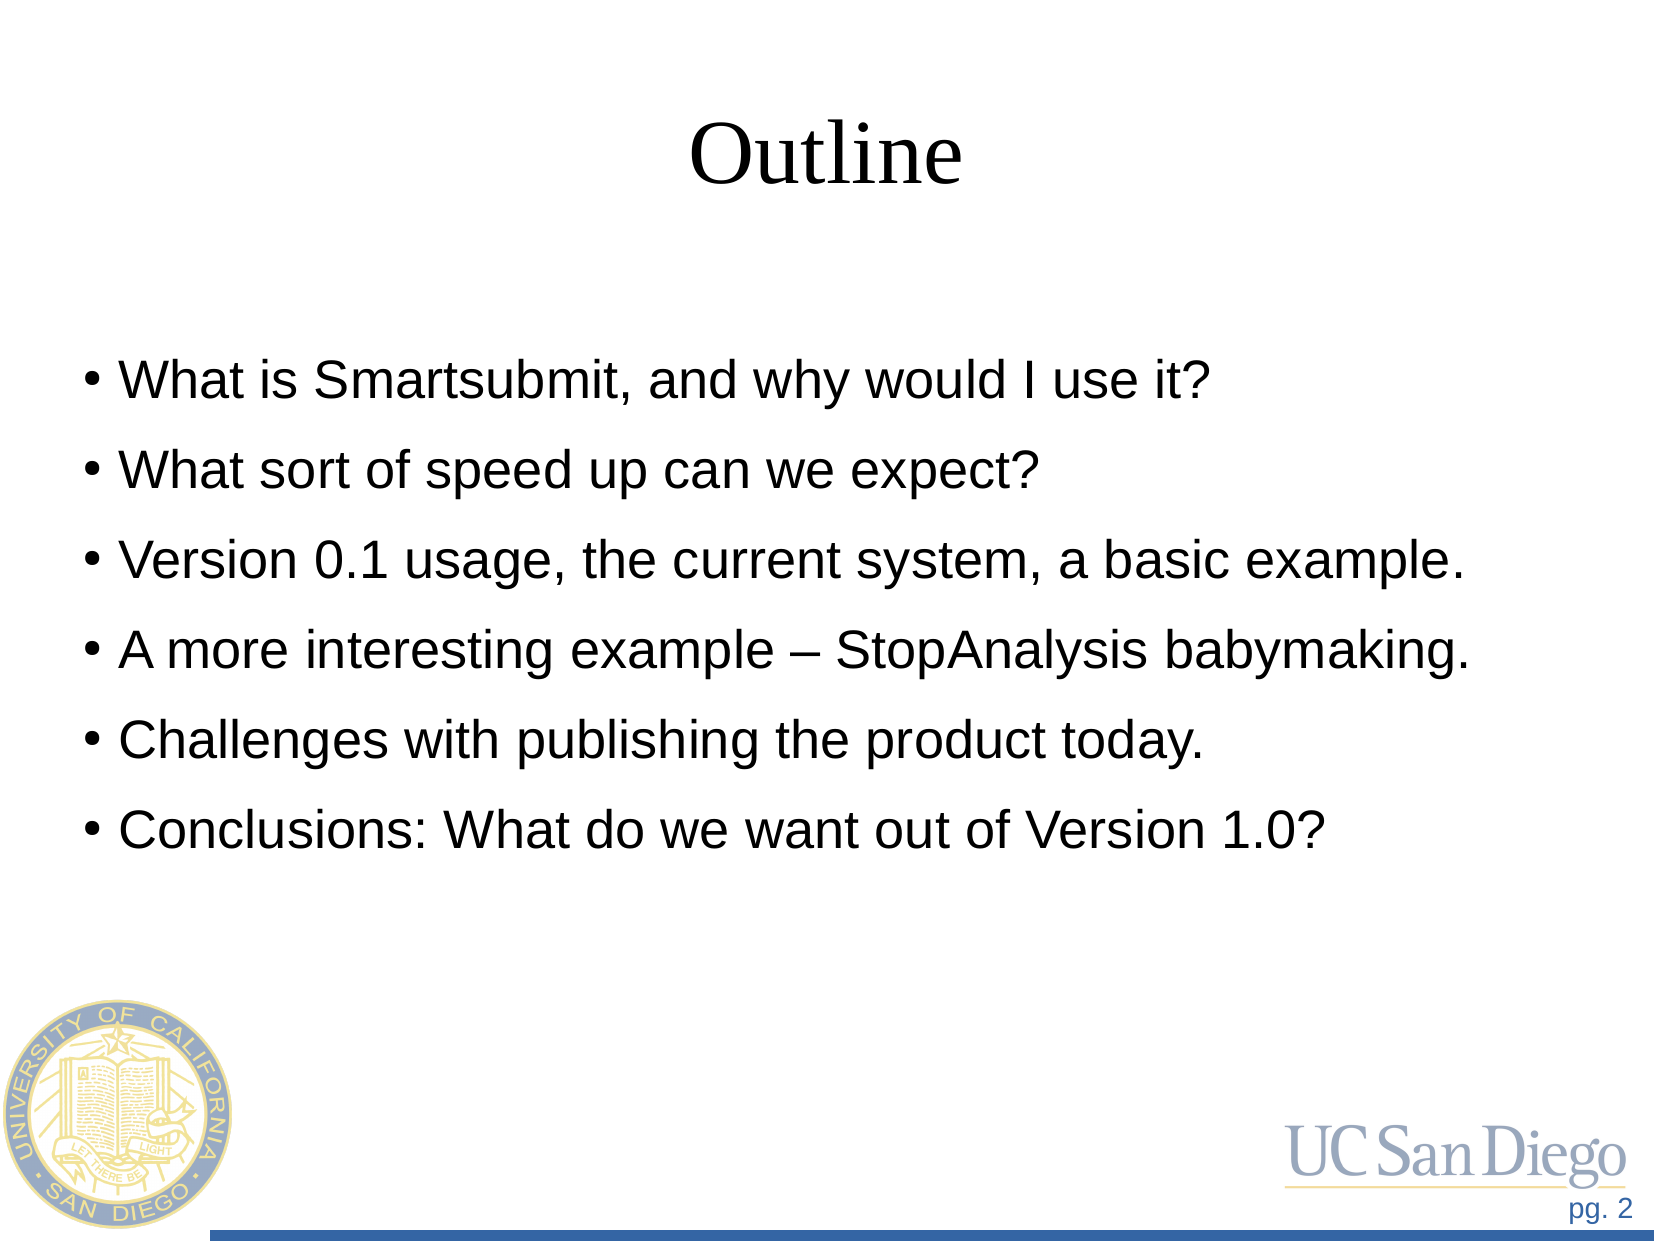

# Outline
What is Smartsubmit, and why would I use it?
What sort of speed up can we expect?
Version 0.1 usage, the current system, a basic example.
A more interesting example – StopAnalysis babymaking.
Challenges with publishing the product today.
Conclusions: What do we want out of Version 1.0?